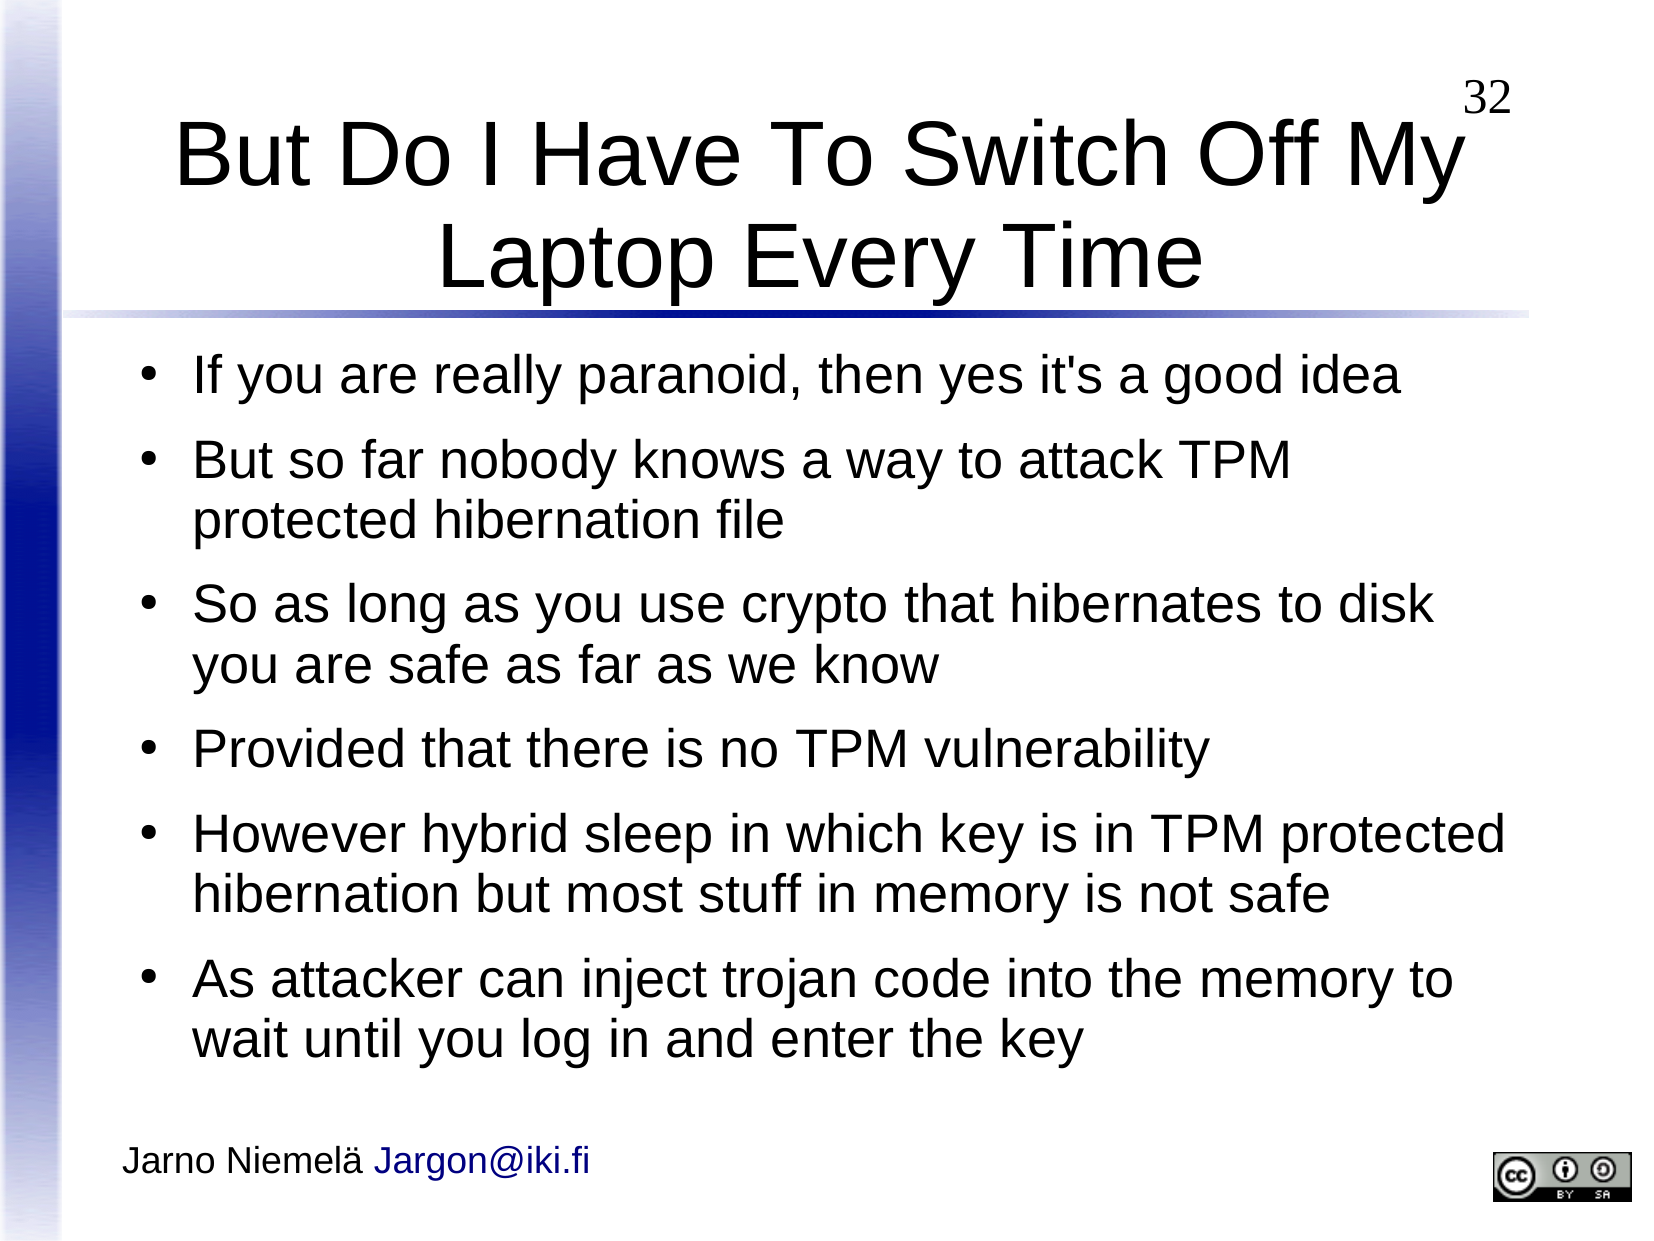

# But Do I Have To Switch Off My Laptop Every Time
If you are really paranoid, then yes it's a good idea
But so far nobody knows a way to attack TPM protected hibernation file
So as long as you use crypto that hibernates to disk you are safe as far as we know
Provided that there is no TPM vulnerability
However hybrid sleep in which key is in TPM protected hibernation but most stuff in memory is not safe
As attacker can inject trojan code into the memory to wait until you log in and enter the key